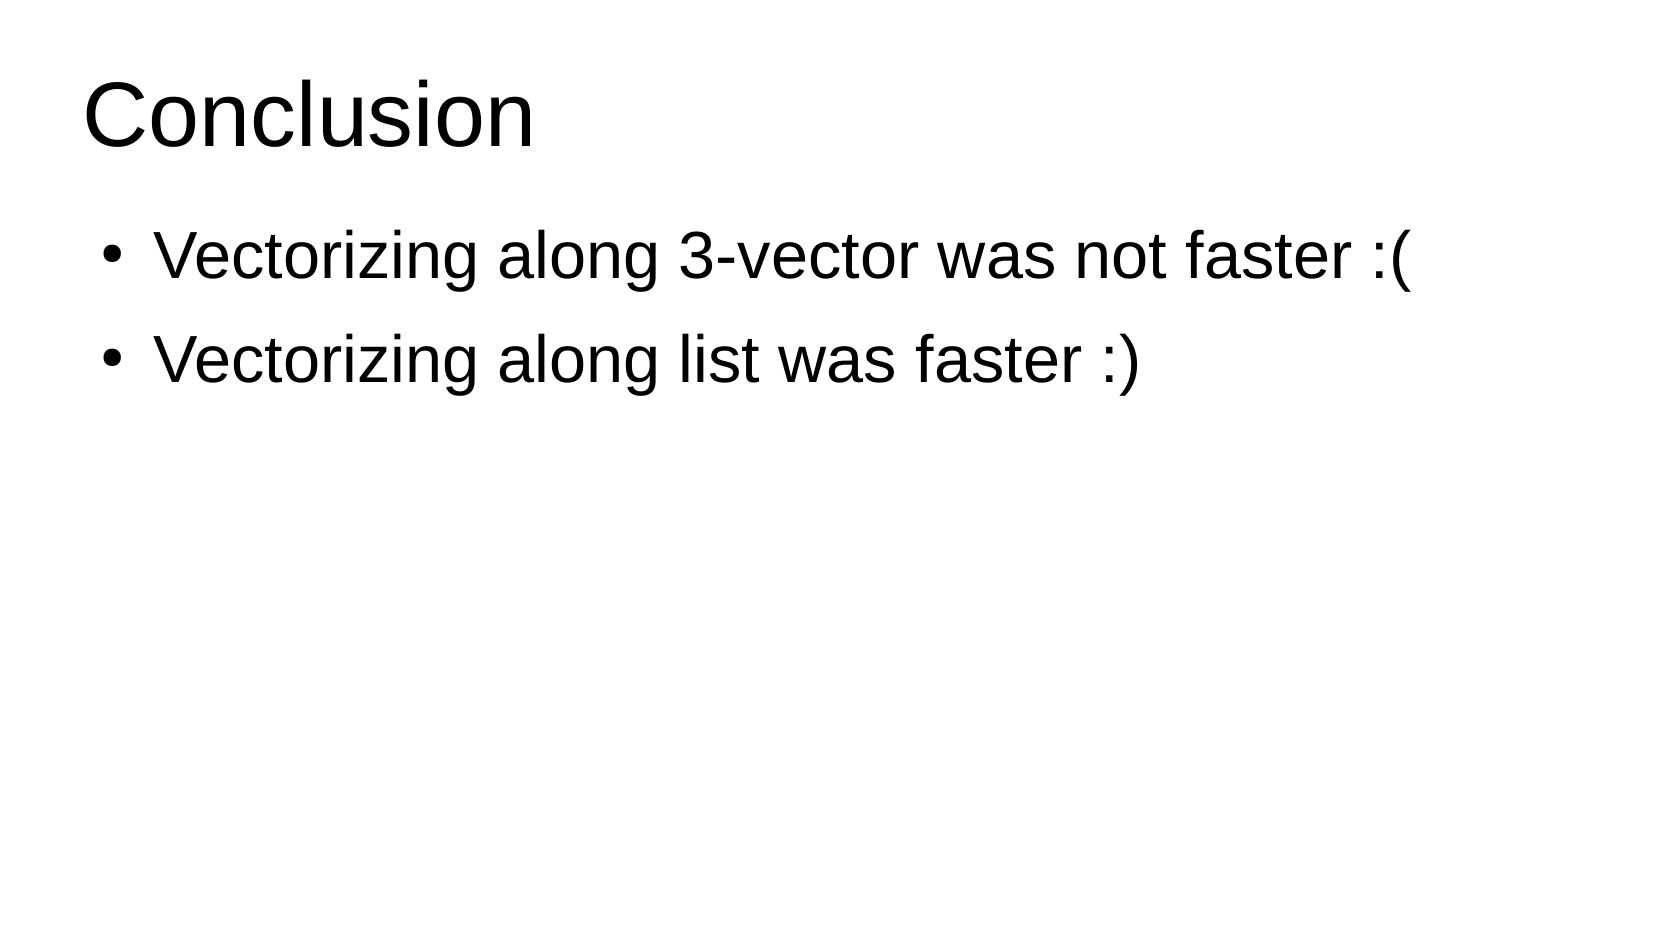

# Conclusion
Vectorizing along 3-vector was not faster :(
Vectorizing along list was faster :)